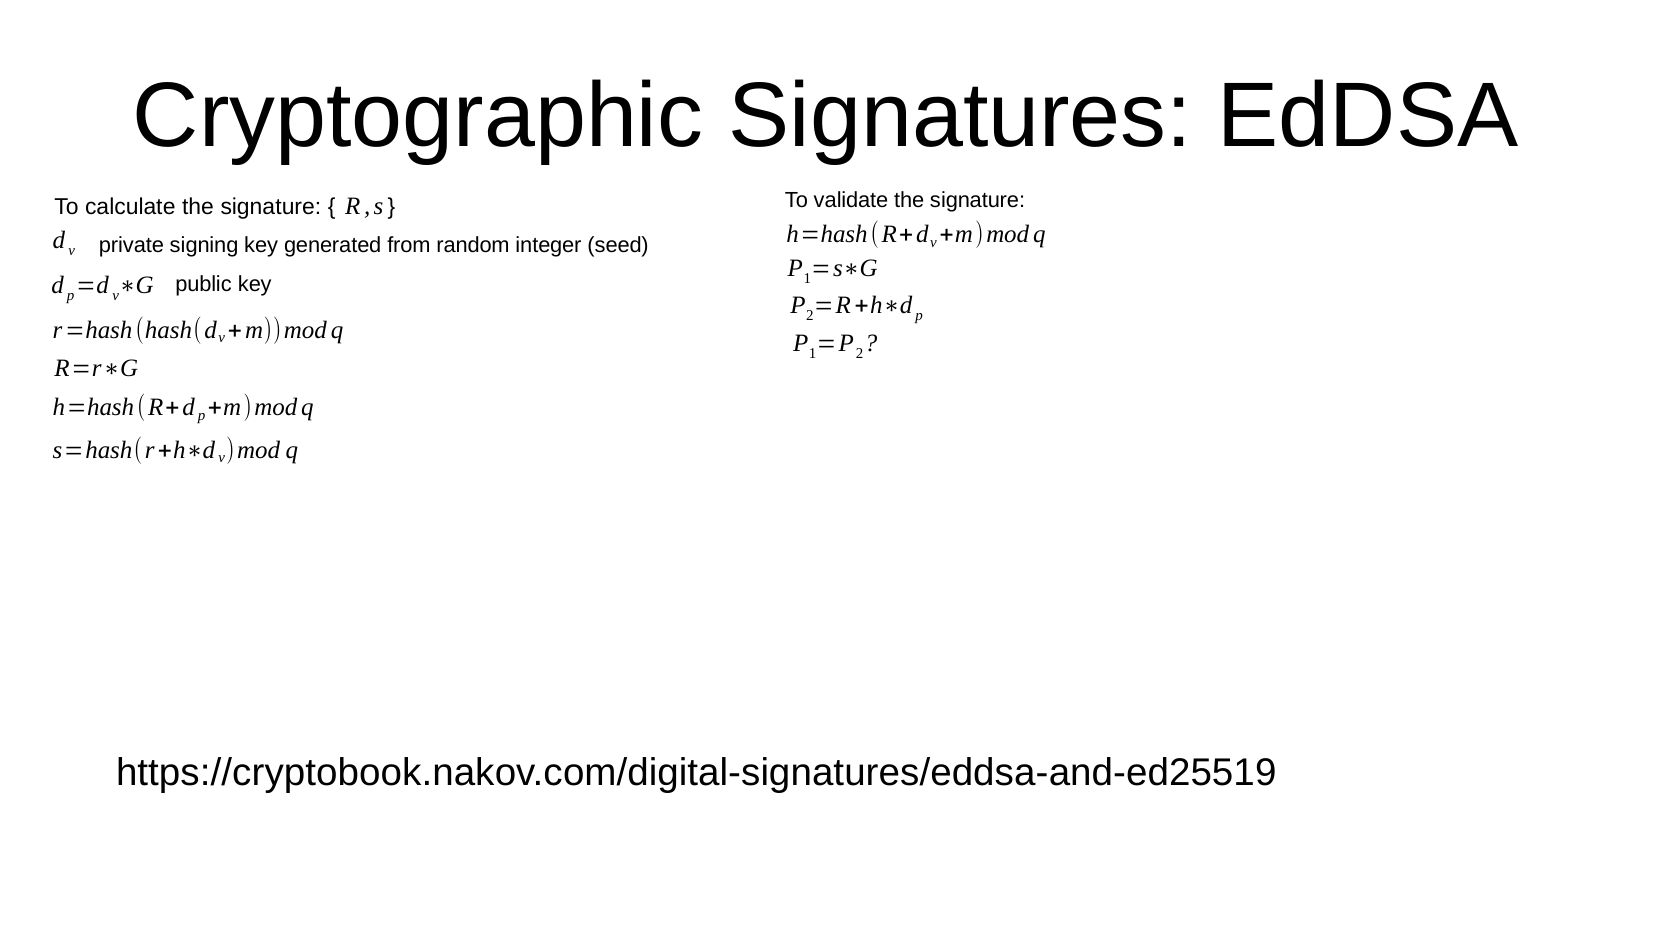

# Cryptographic Signatures: EdDSA
To validate the signature:
To calculate the signature: { }
private signing key generated from random integer (seed)
public key
https://cryptobook.nakov.com/digital-signatures/eddsa-and-ed25519